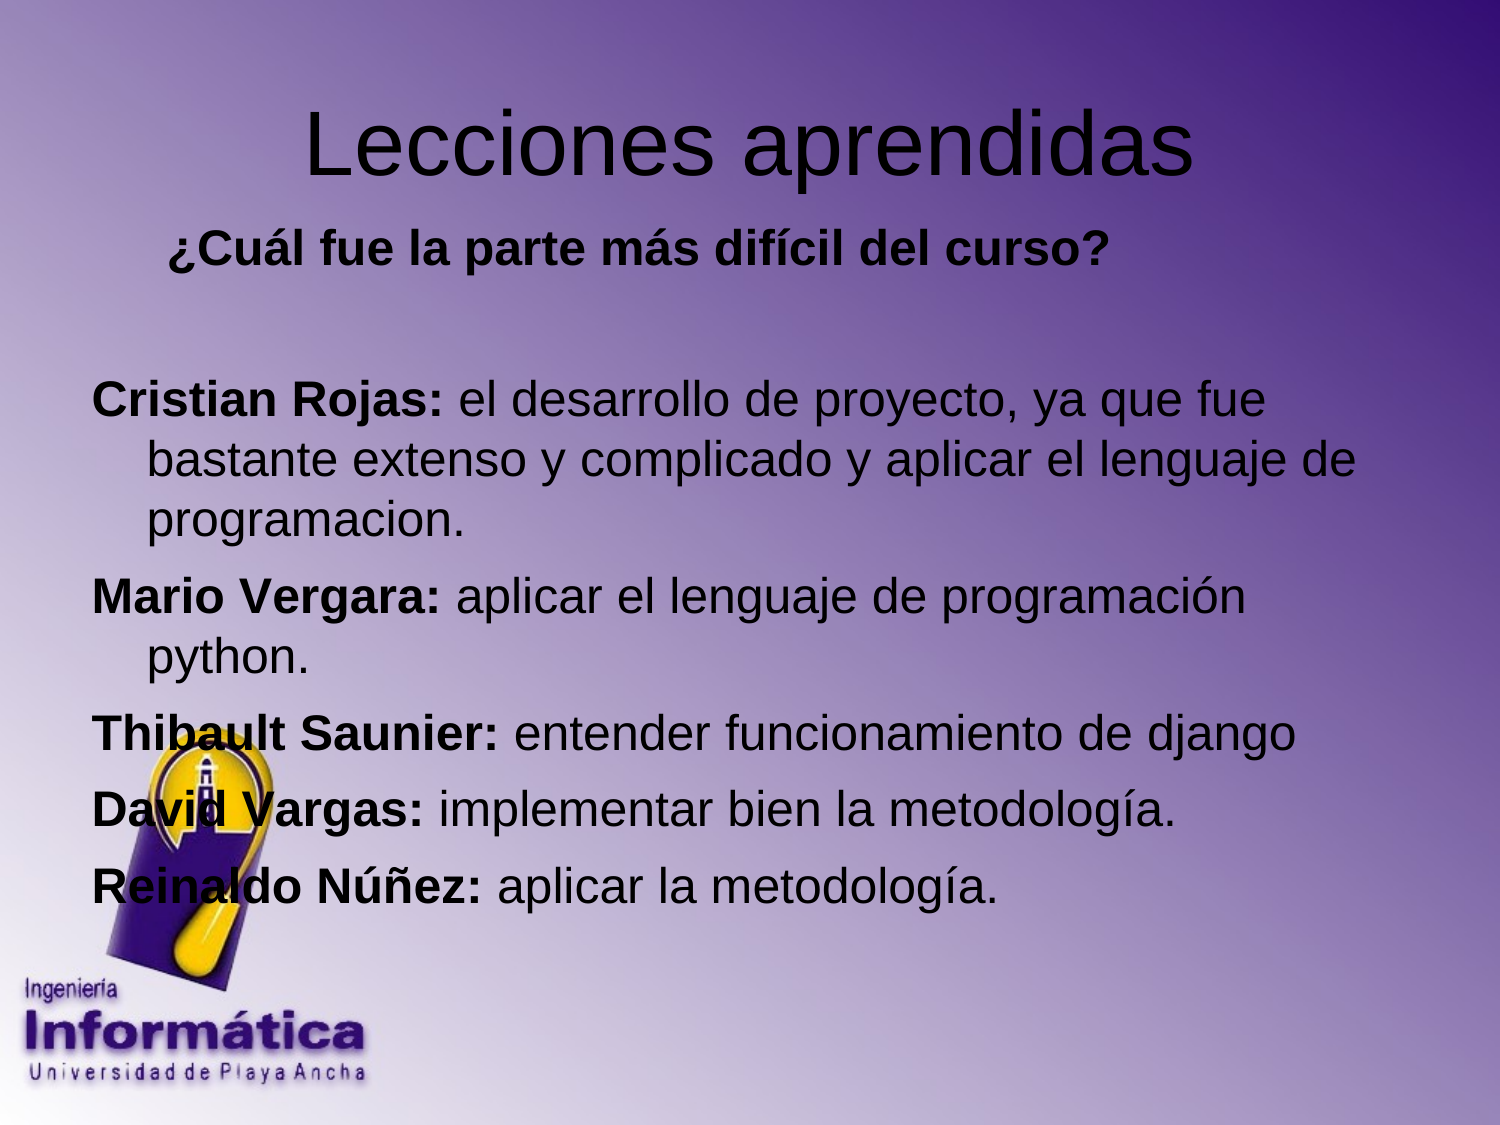

# Lecciones aprendidas
¿Cuál fue la parte más difícil del curso?
Cristian Rojas: el desarrollo de proyecto, ya que fue bastante extenso y complicado y aplicar el lenguaje de programacion.
Mario Vergara: aplicar el lenguaje de programación python.
Thibault Saunier: entender funcionamiento de django
David Vargas: implementar bien la metodología.
Reinaldo Núñez: aplicar la metodología.